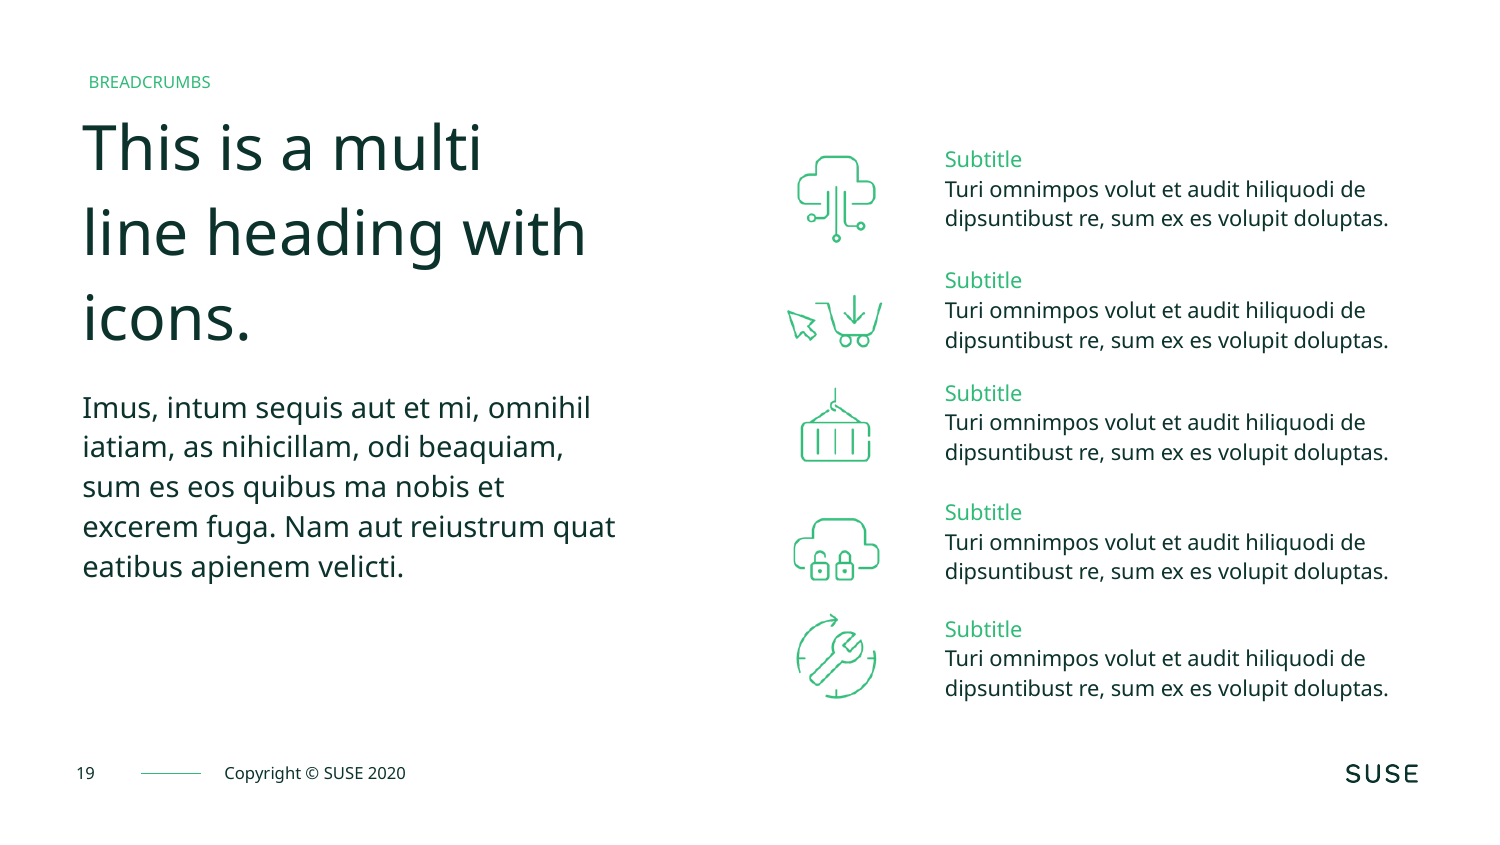

BREADCRUMBS
# This is a multi line heading with icons.
Subtitle
Turi omnimpos volut et audit hiliquodi de dipsuntibust re, sum ex es volupit doluptas.
Subtitle
Turi omnimpos volut et audit hiliquodi de dipsuntibust re, sum ex es volupit doluptas.
Subtitle
Turi omnimpos volut et audit hiliquodi de dipsuntibust re, sum ex es volupit doluptas.
Imus, intum sequis aut et mi, omnihil iatiam, as nihicillam, odi beaquiam, sum es eos quibus ma nobis et excerem fuga. Nam aut reiustrum quat eatibus apienem velicti.
Subtitle
Turi omnimpos volut et audit hiliquodi de dipsuntibust re, sum ex es volupit doluptas.
Subtitle
Turi omnimpos volut et audit hiliquodi de dipsuntibust re, sum ex es volupit doluptas.